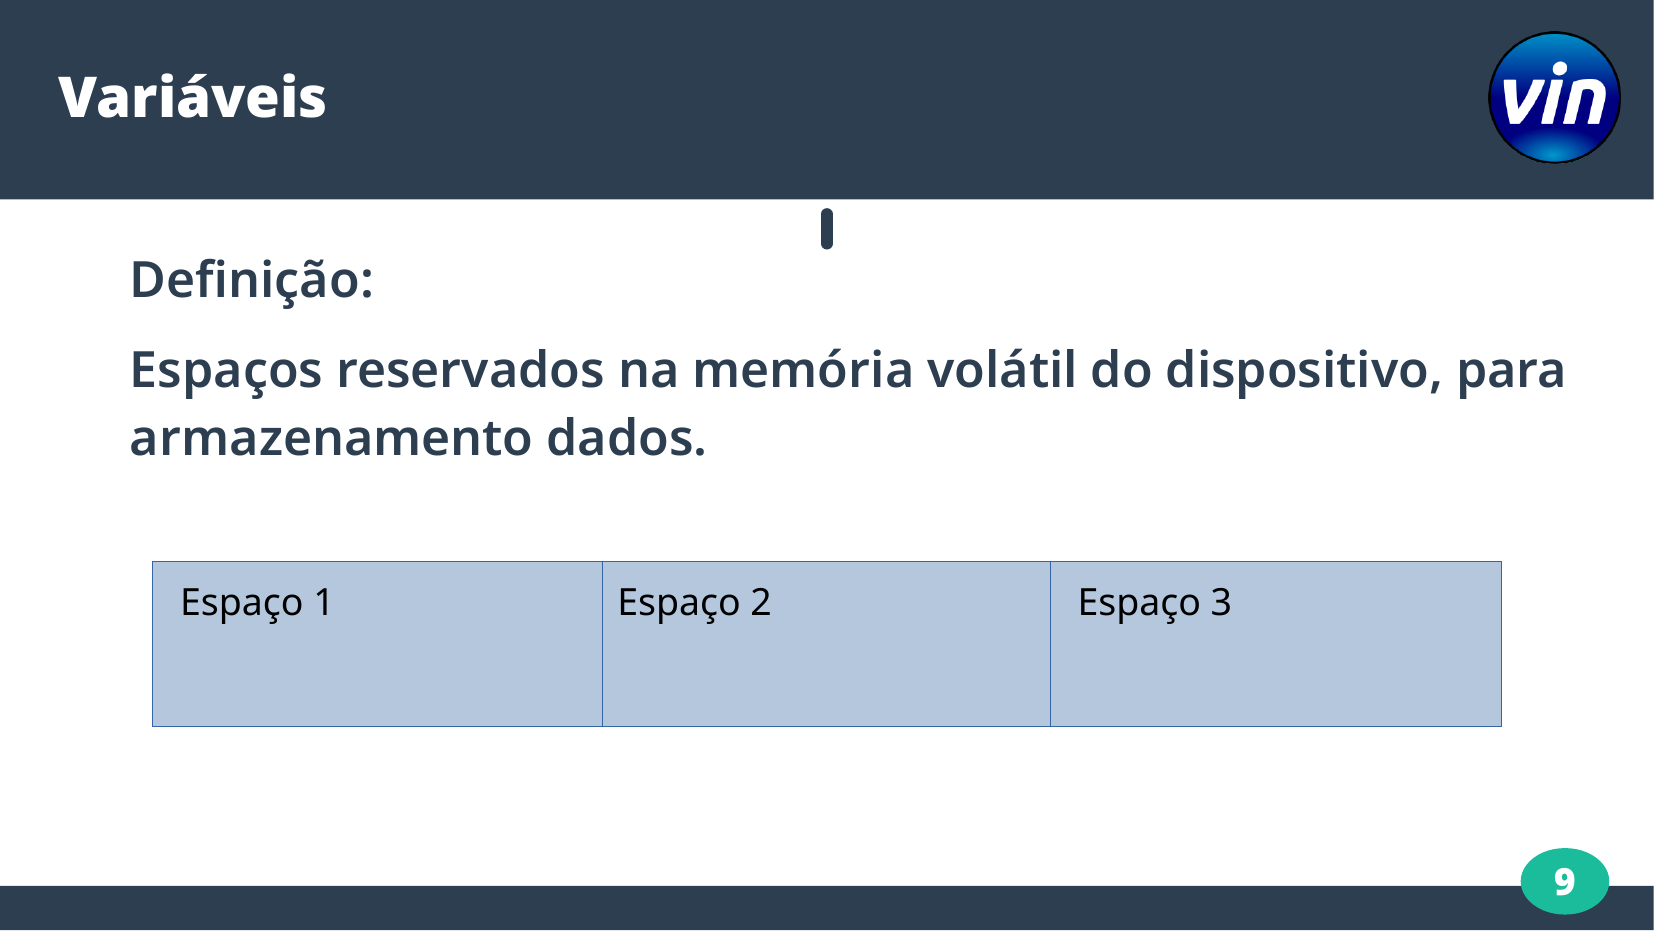

# Variáveis
Definição:
Espaços reservados na memória volátil do dispositivo, para armazenamento dados.
Espaço 1
Espaço 2
Espaço 3
9